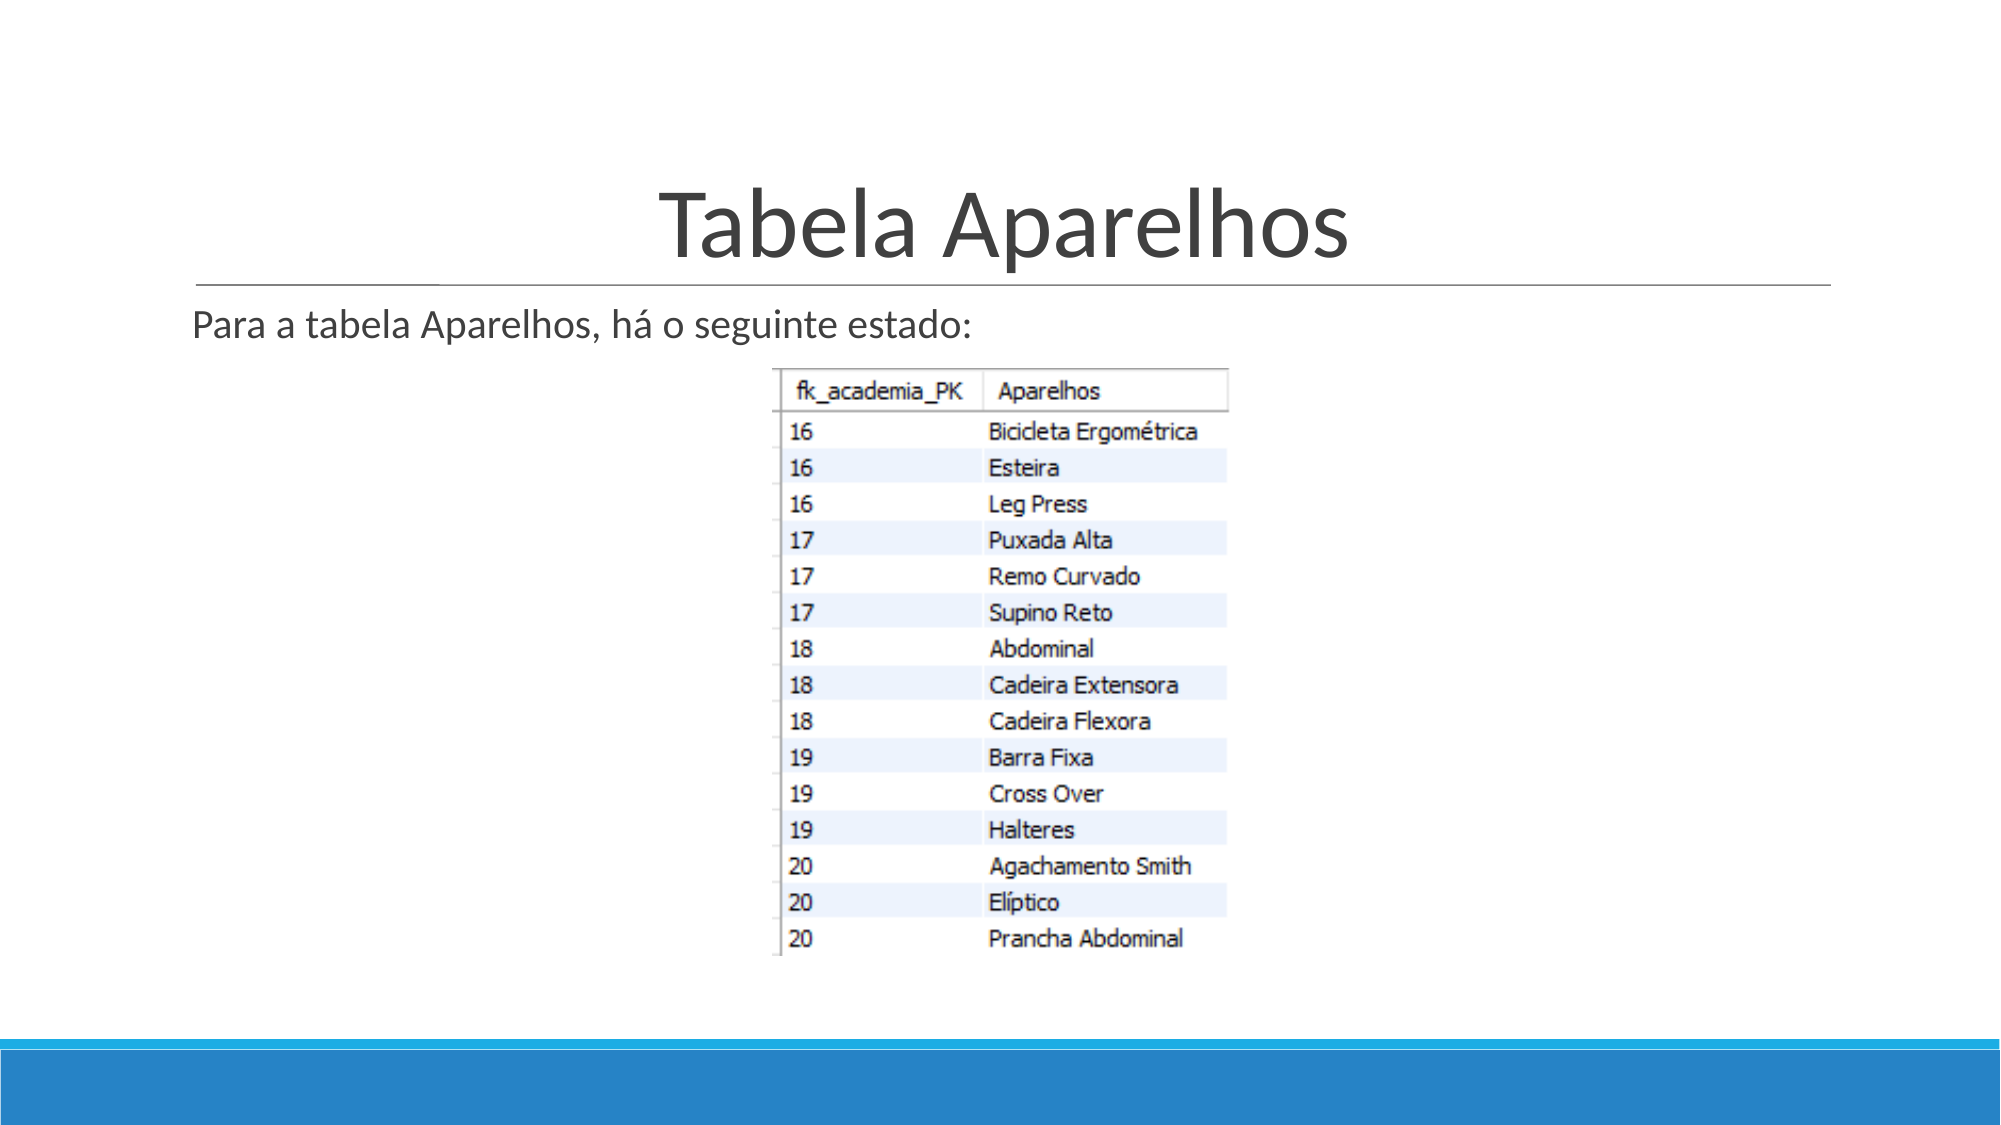

Tabela Aparelhos
Para a tabela Aparelhos, há o seguinte estado: